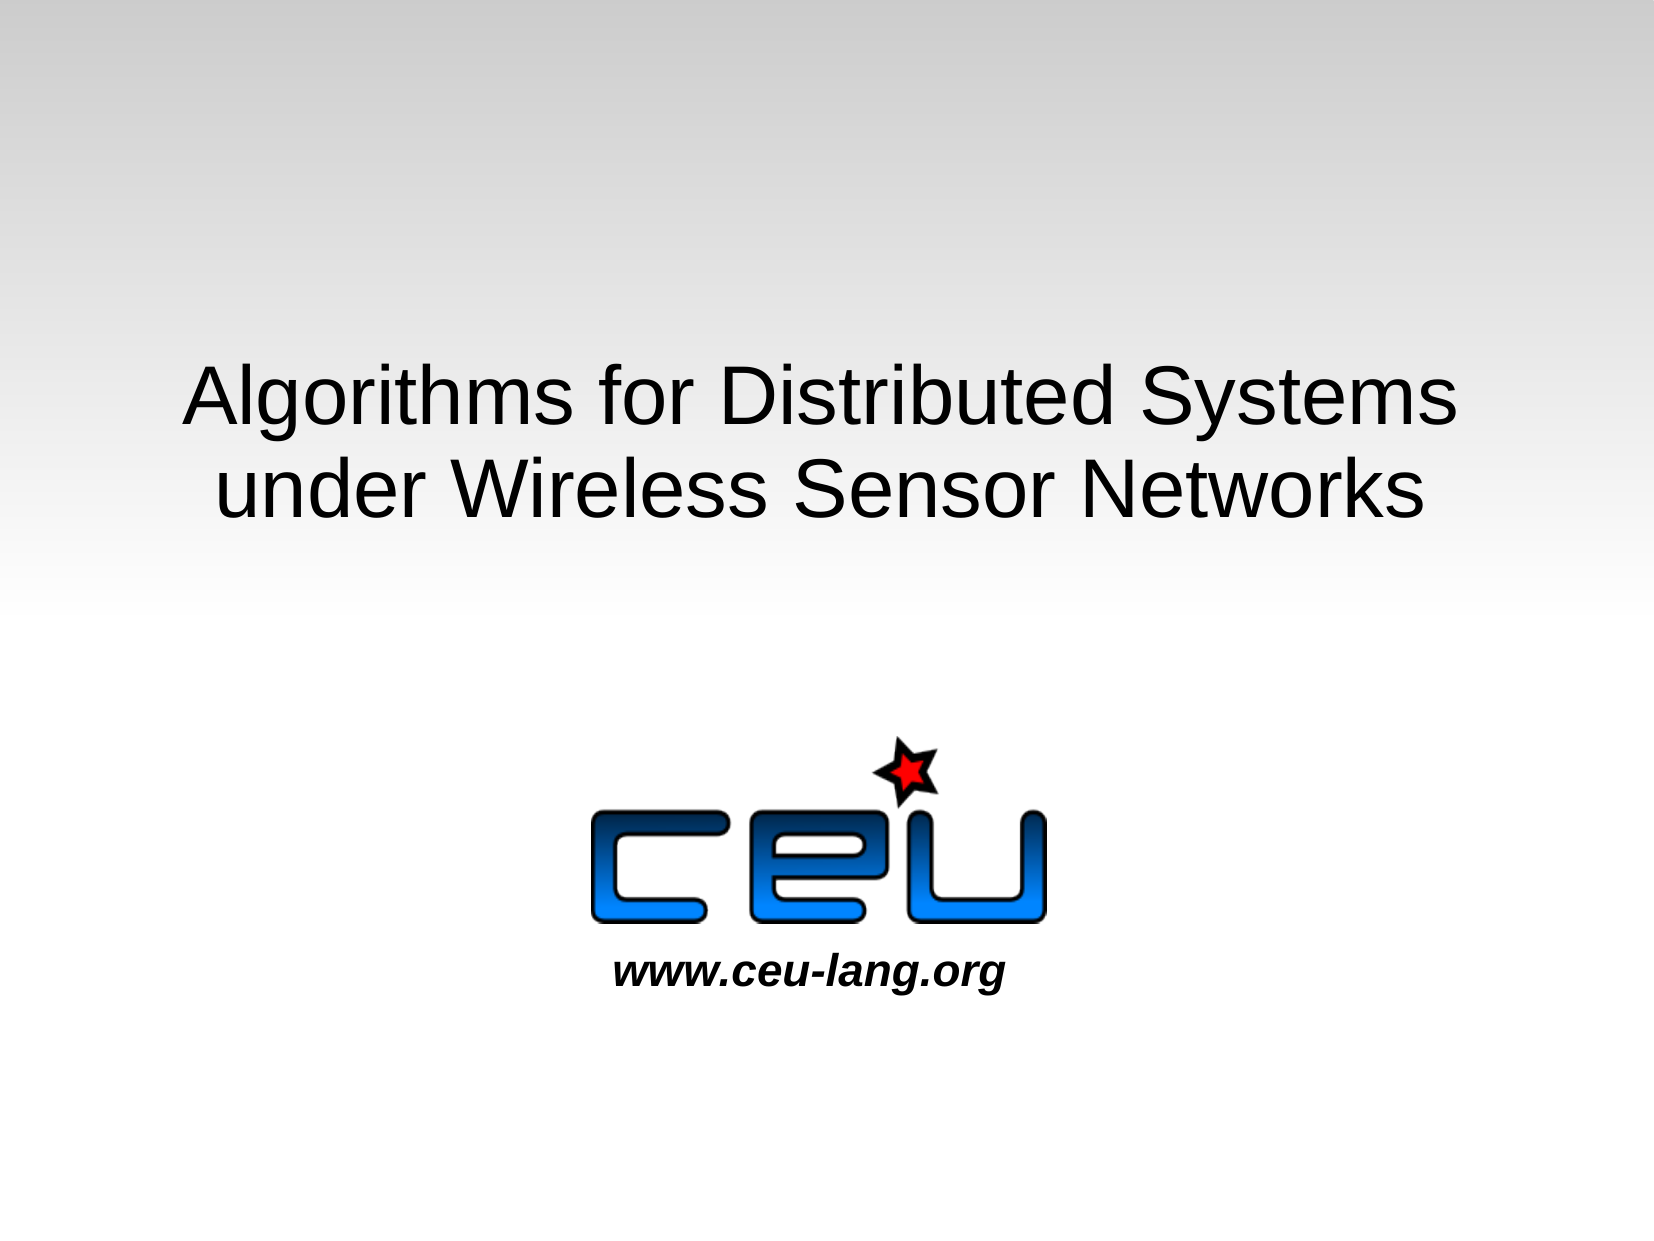

# Algorithms for Distributed Systems under Wireless Sensor Networks
www.ceu-lang.org